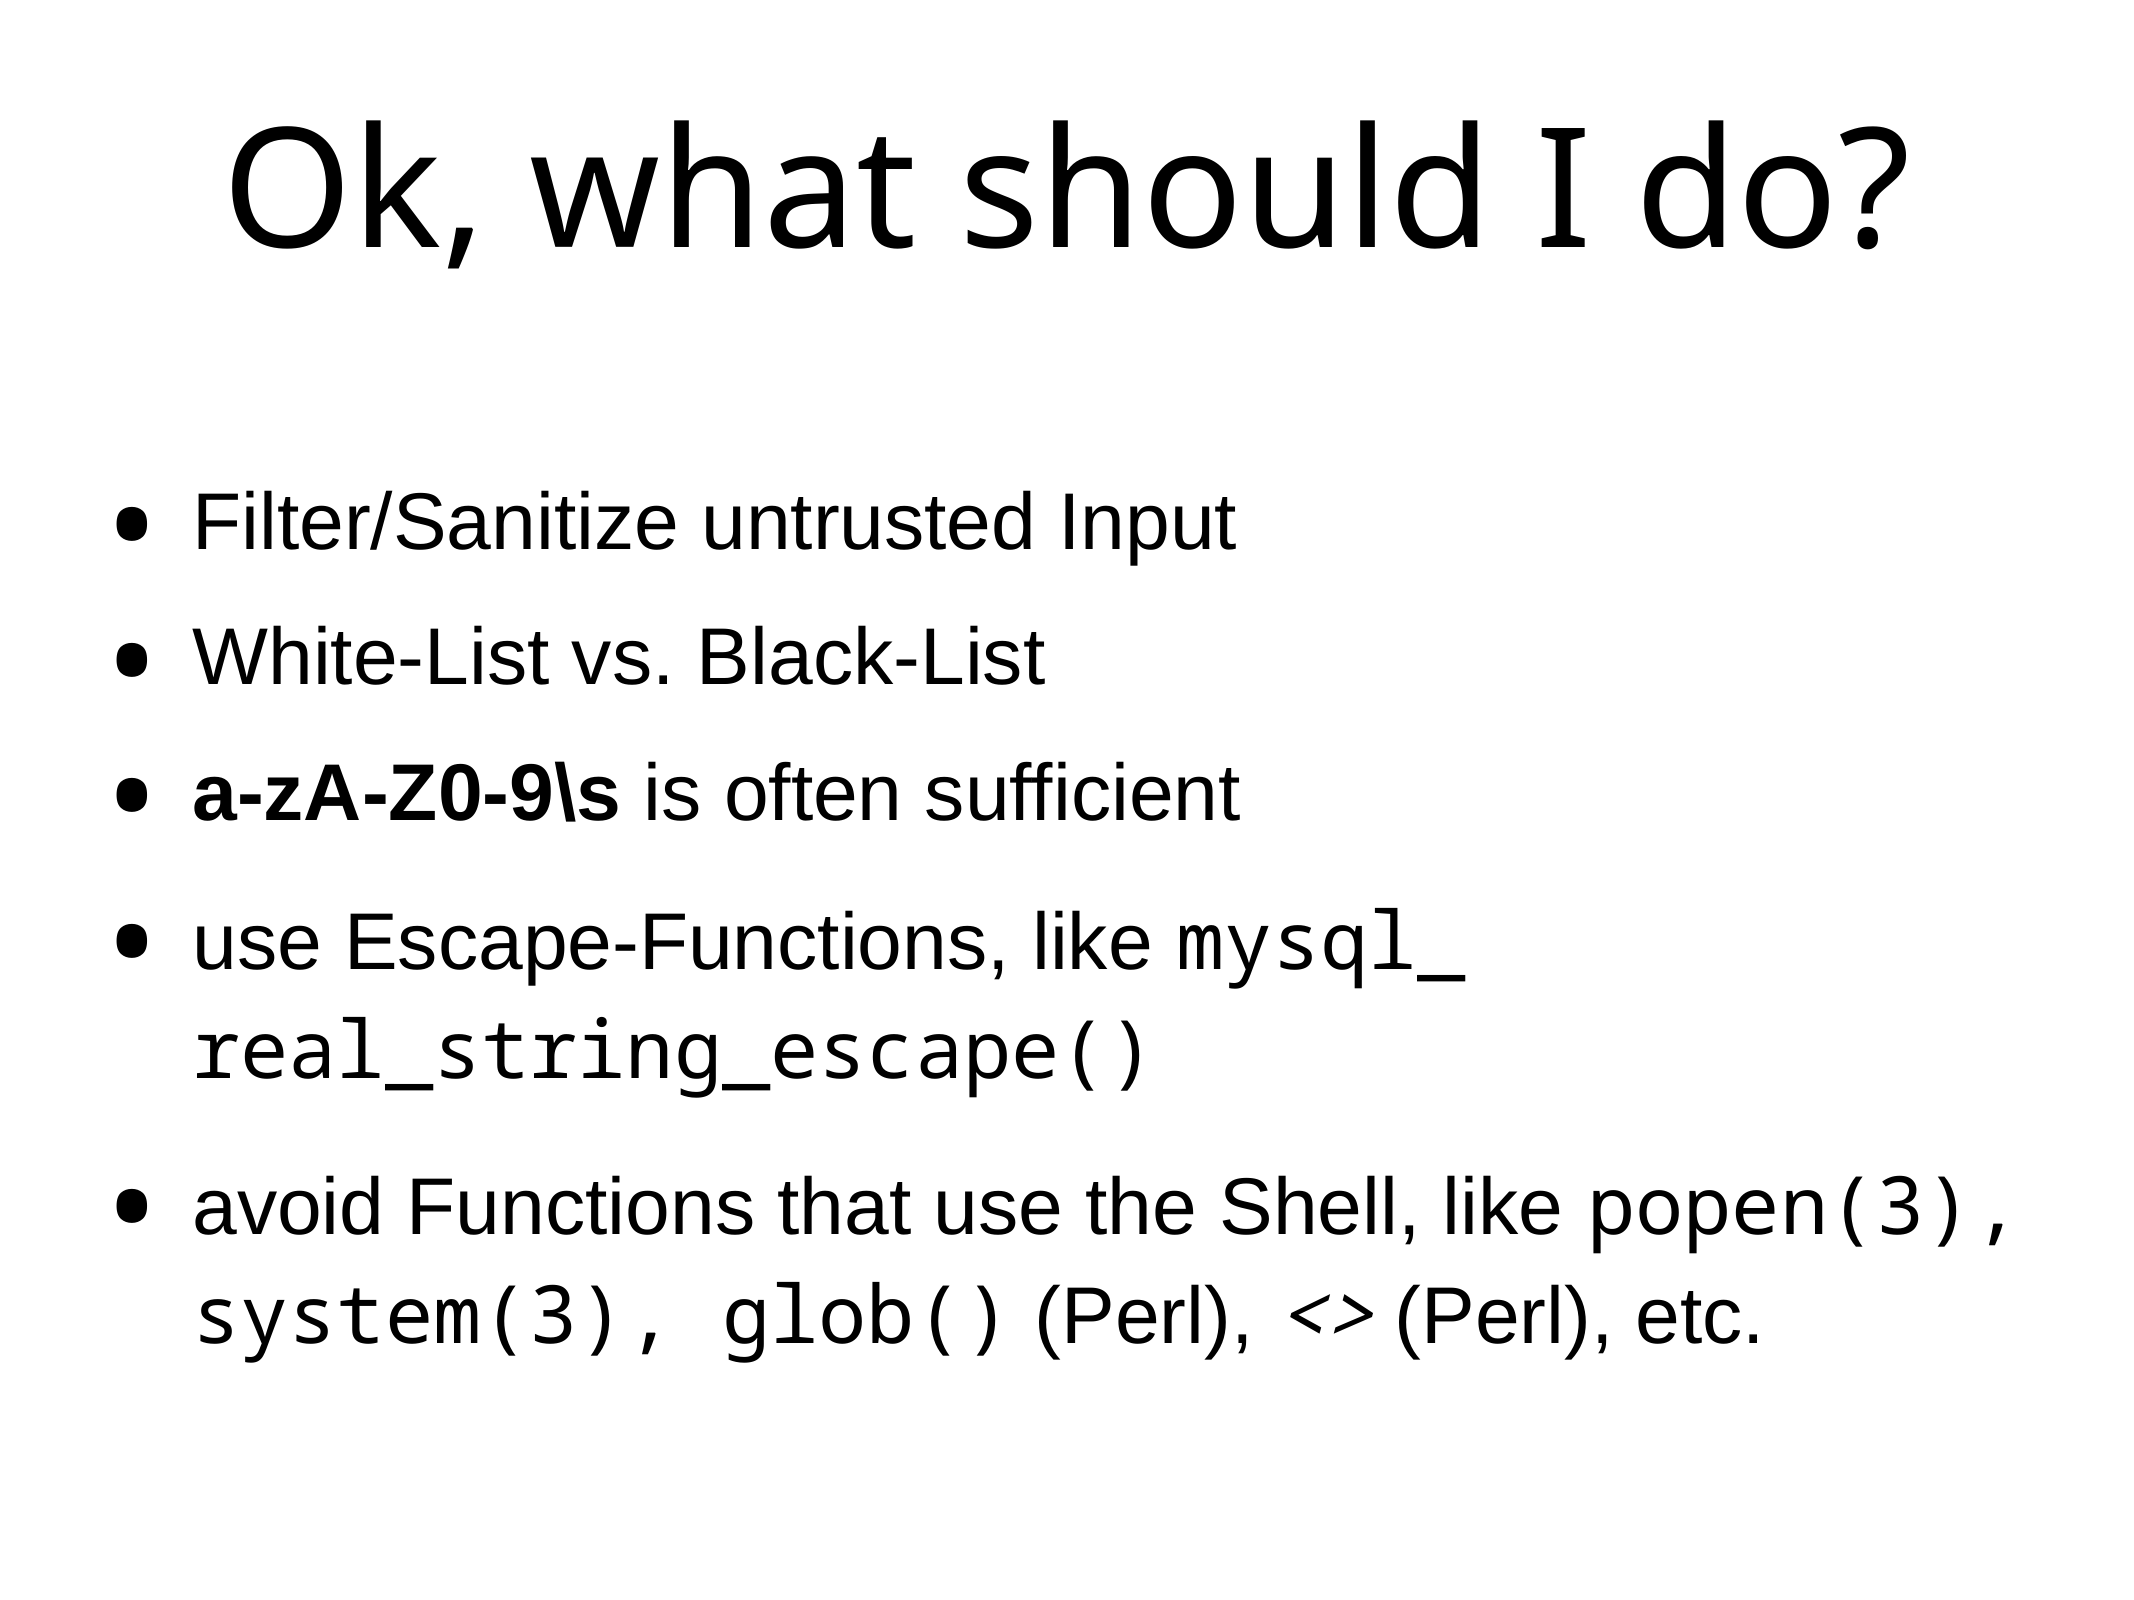

Ok, what should I do?
# Filter/Sanitize untrusted Input
White-List vs. Black-List
a-zA-Z0-9\s is often sufficient
use Escape-Functions, like mysql_ real_string_escape()
avoid Functions that use the Shell, like popen(3), system(3), glob() (Perl), <> (Perl), etc.